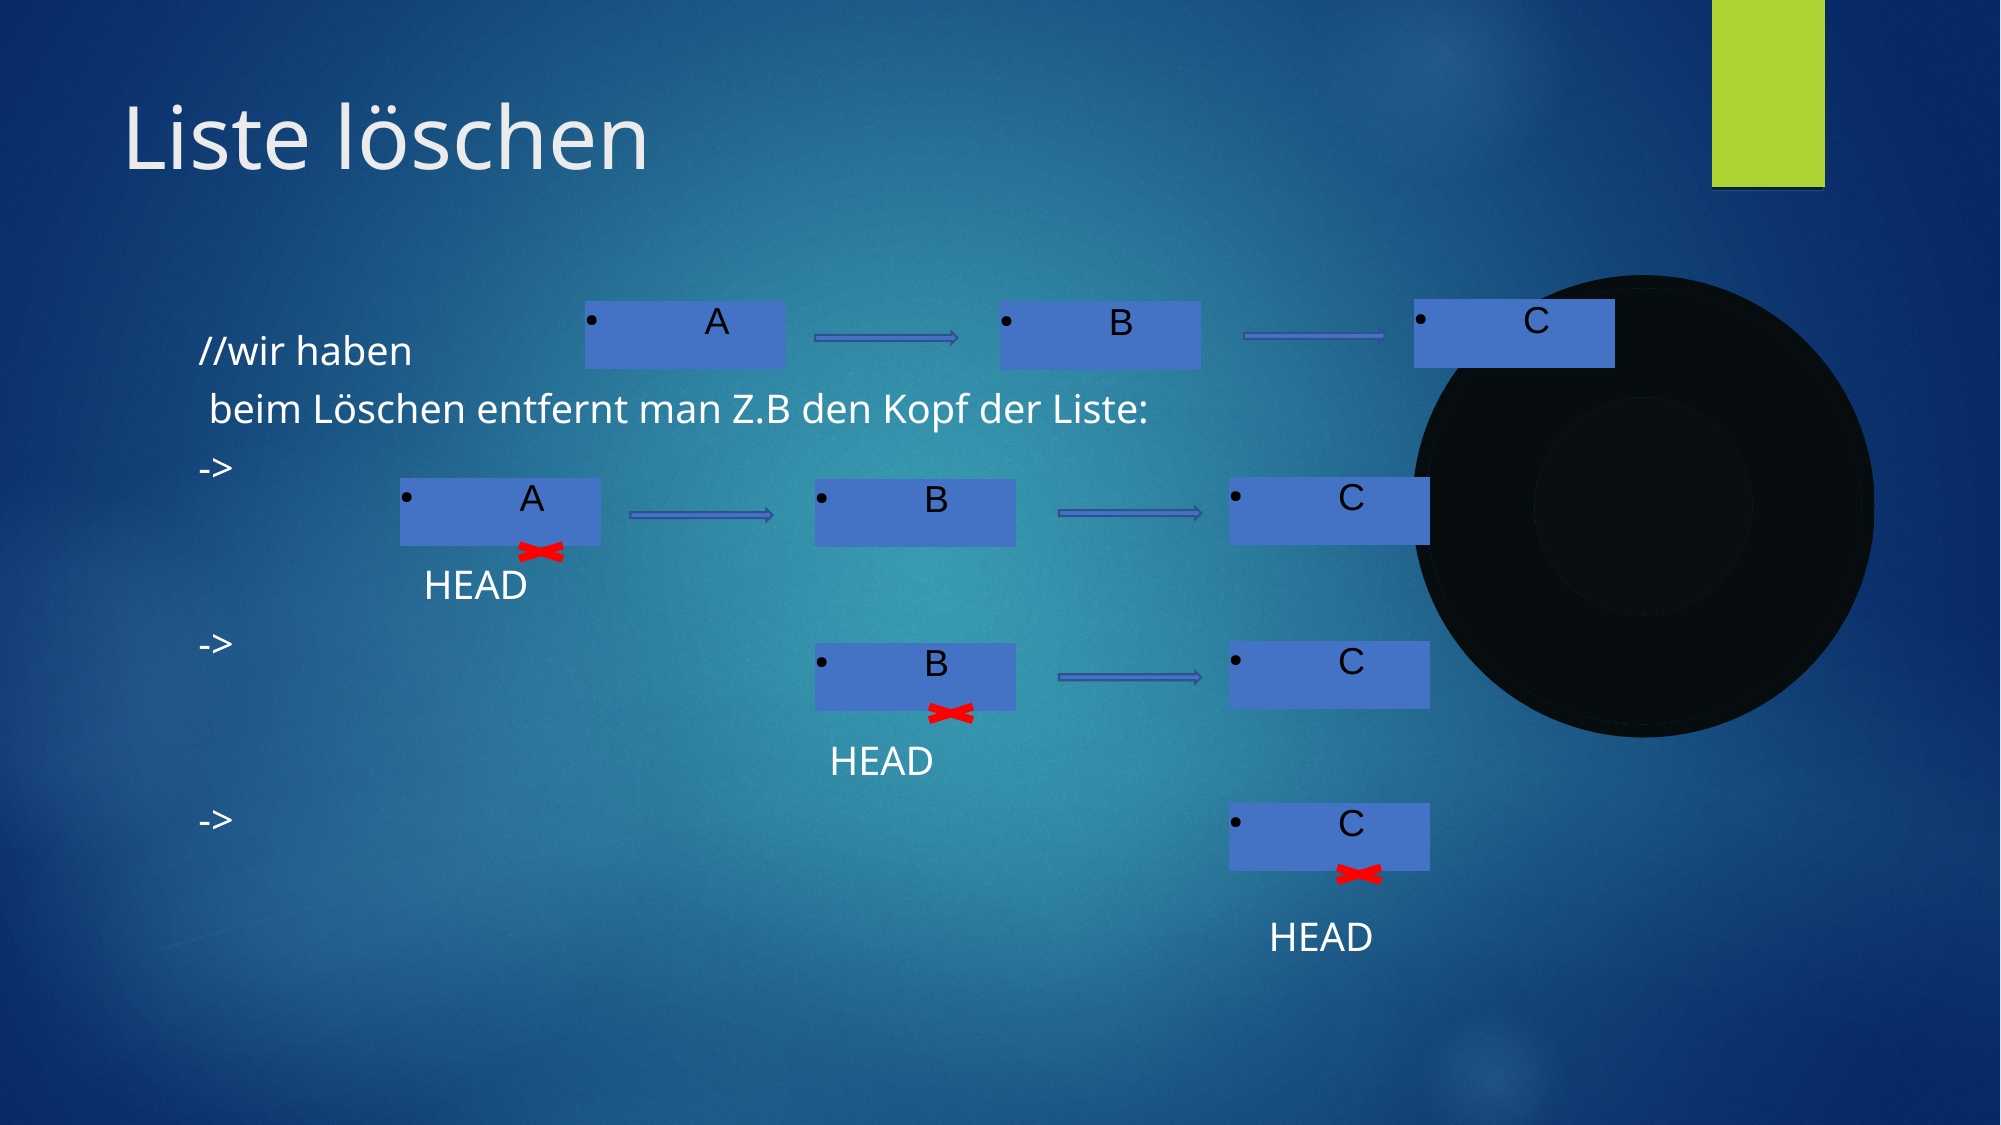

# Liste löschen
| C | |
| --- | --- |
| A | |
| --- | --- |
| B | |
| --- | --- |
//wir haben
 beim Löschen entfernt man Z.B den Kopf der Liste:
->
			HEAD
->
								 HEAD
->
														 HEAD
| C | |
| --- | --- |
| A | |
| --- | --- |
| B | |
| --- | --- |
| C | |
| --- | --- |
| B | |
| --- | --- |
| C | |
| --- | --- |